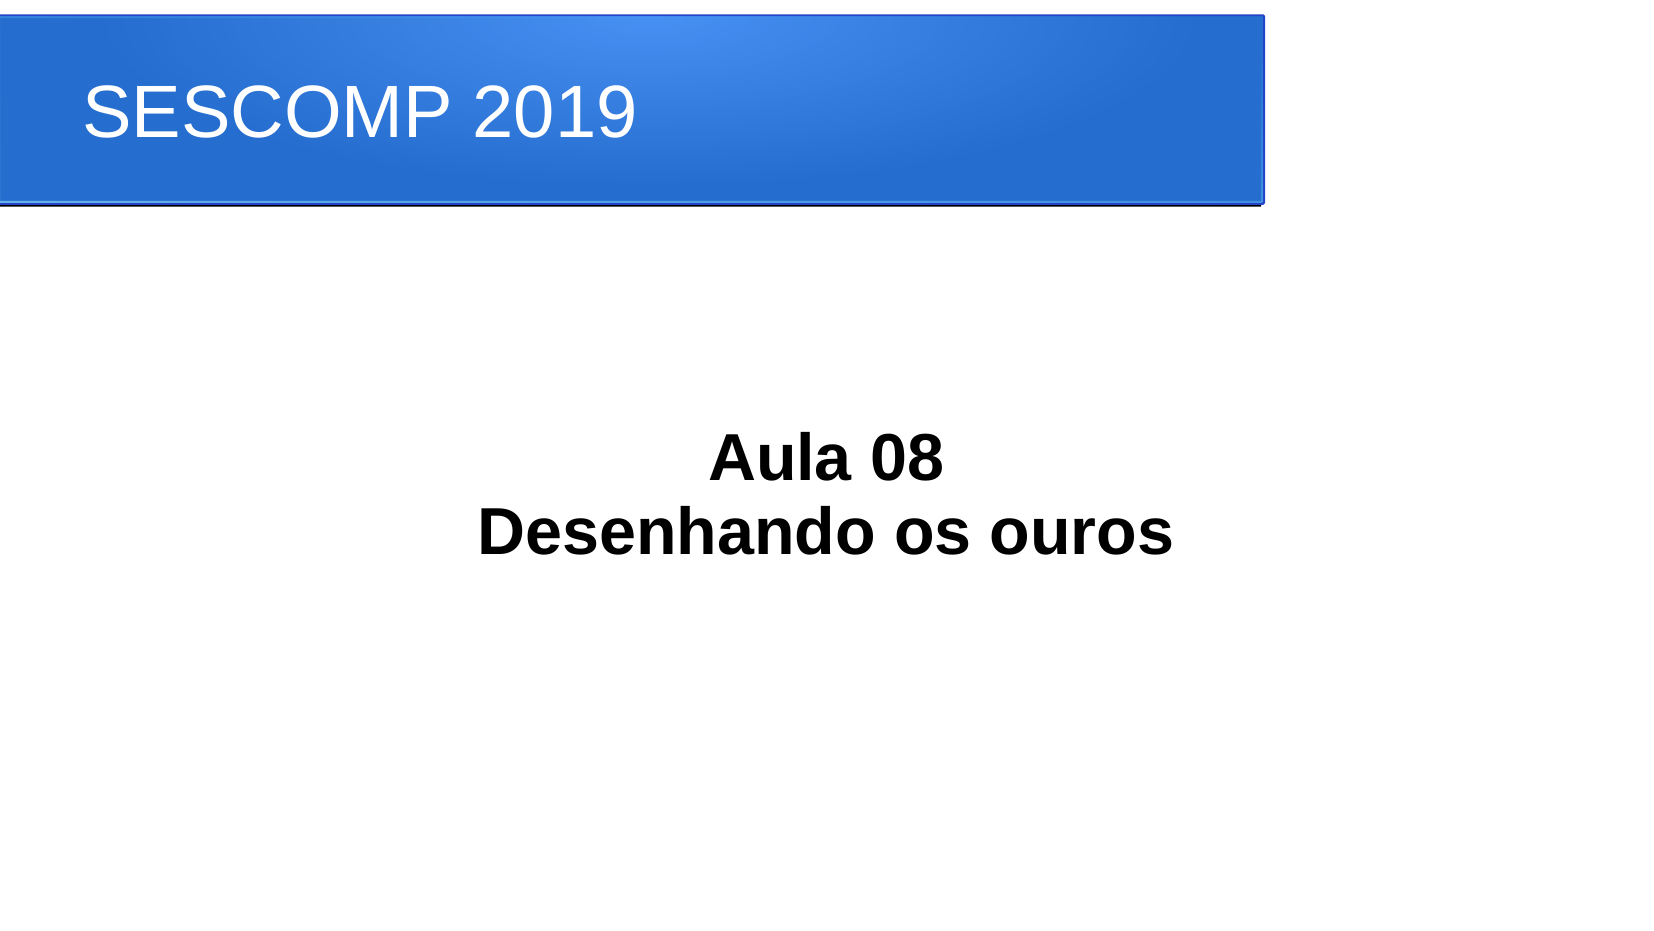

# SESCOMP 2019
Aula 08
Desenhando os ouros